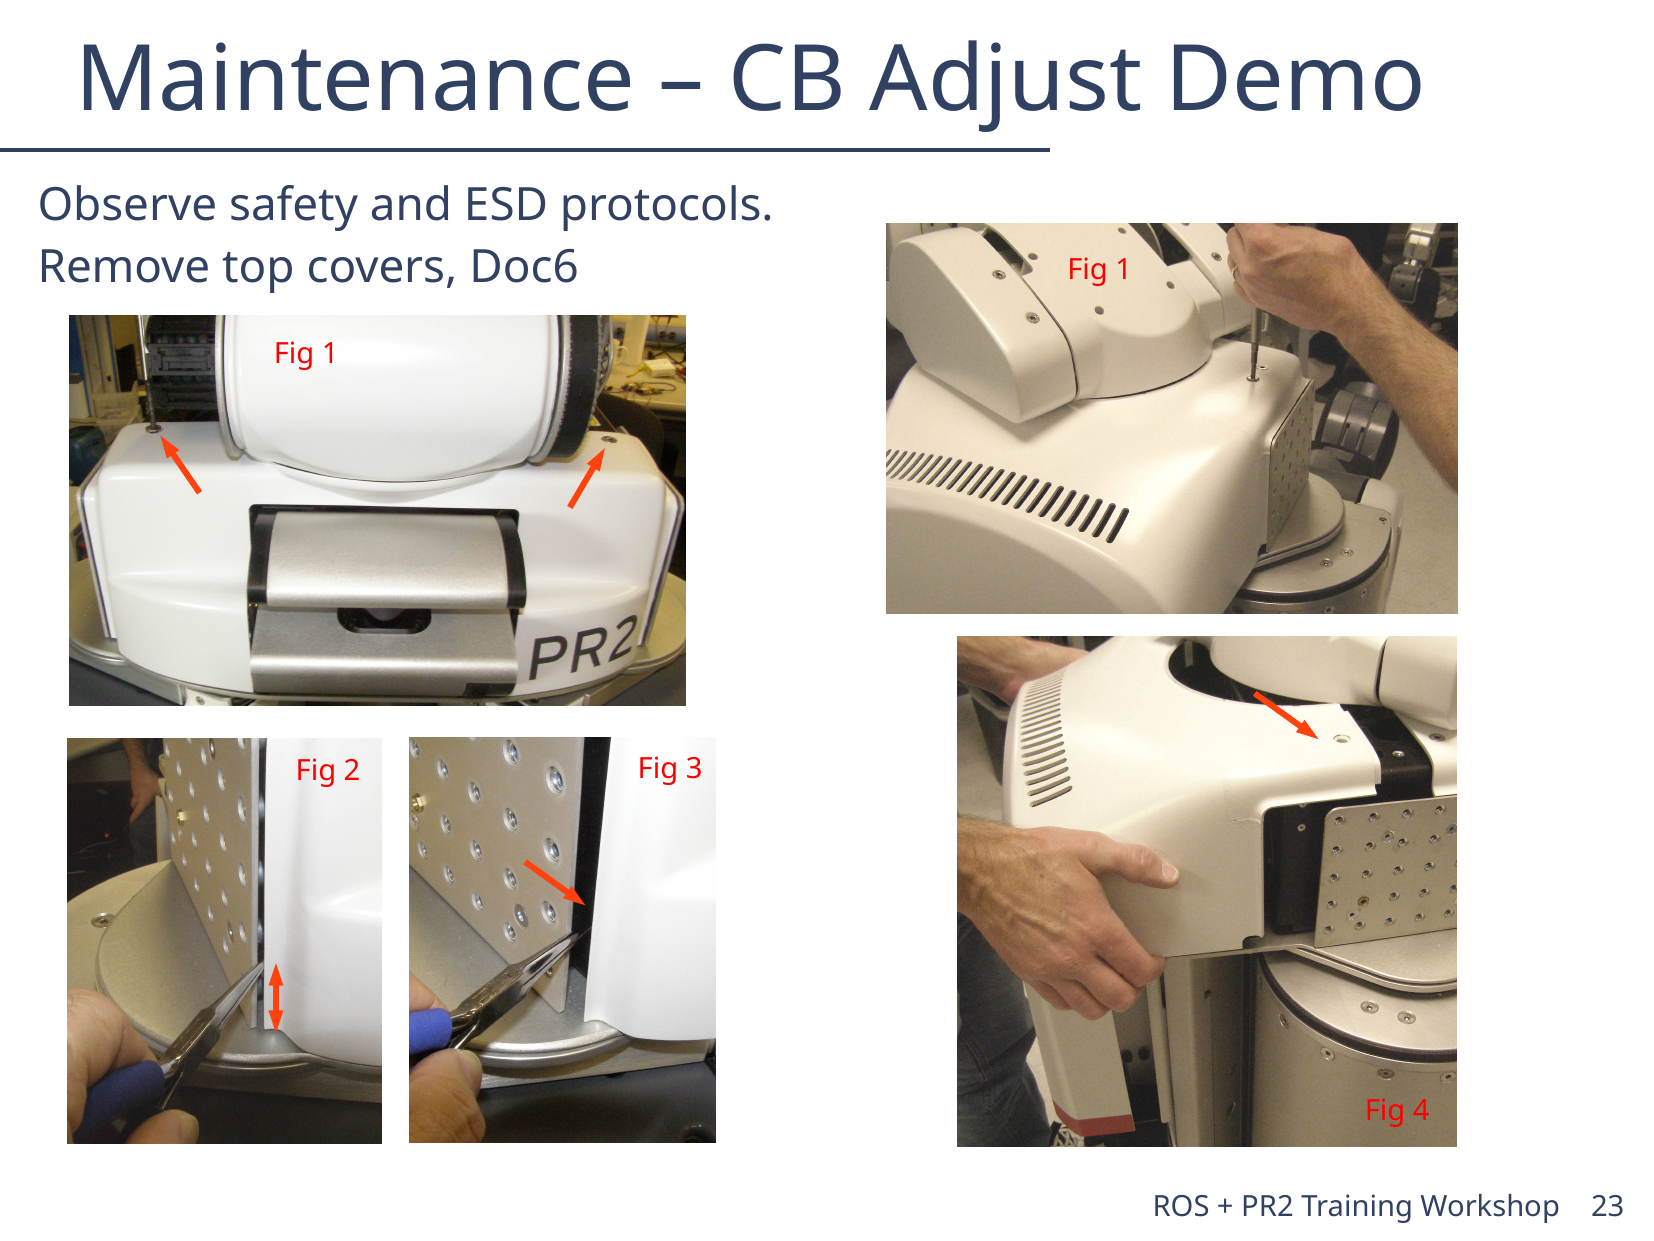

# Maintenance – CB Adjust Demo
Observe safety and ESD protocols.
Remove top covers, Doc6
Fig 1
Fig 1
Fig 3
Fig 2
Fig 4